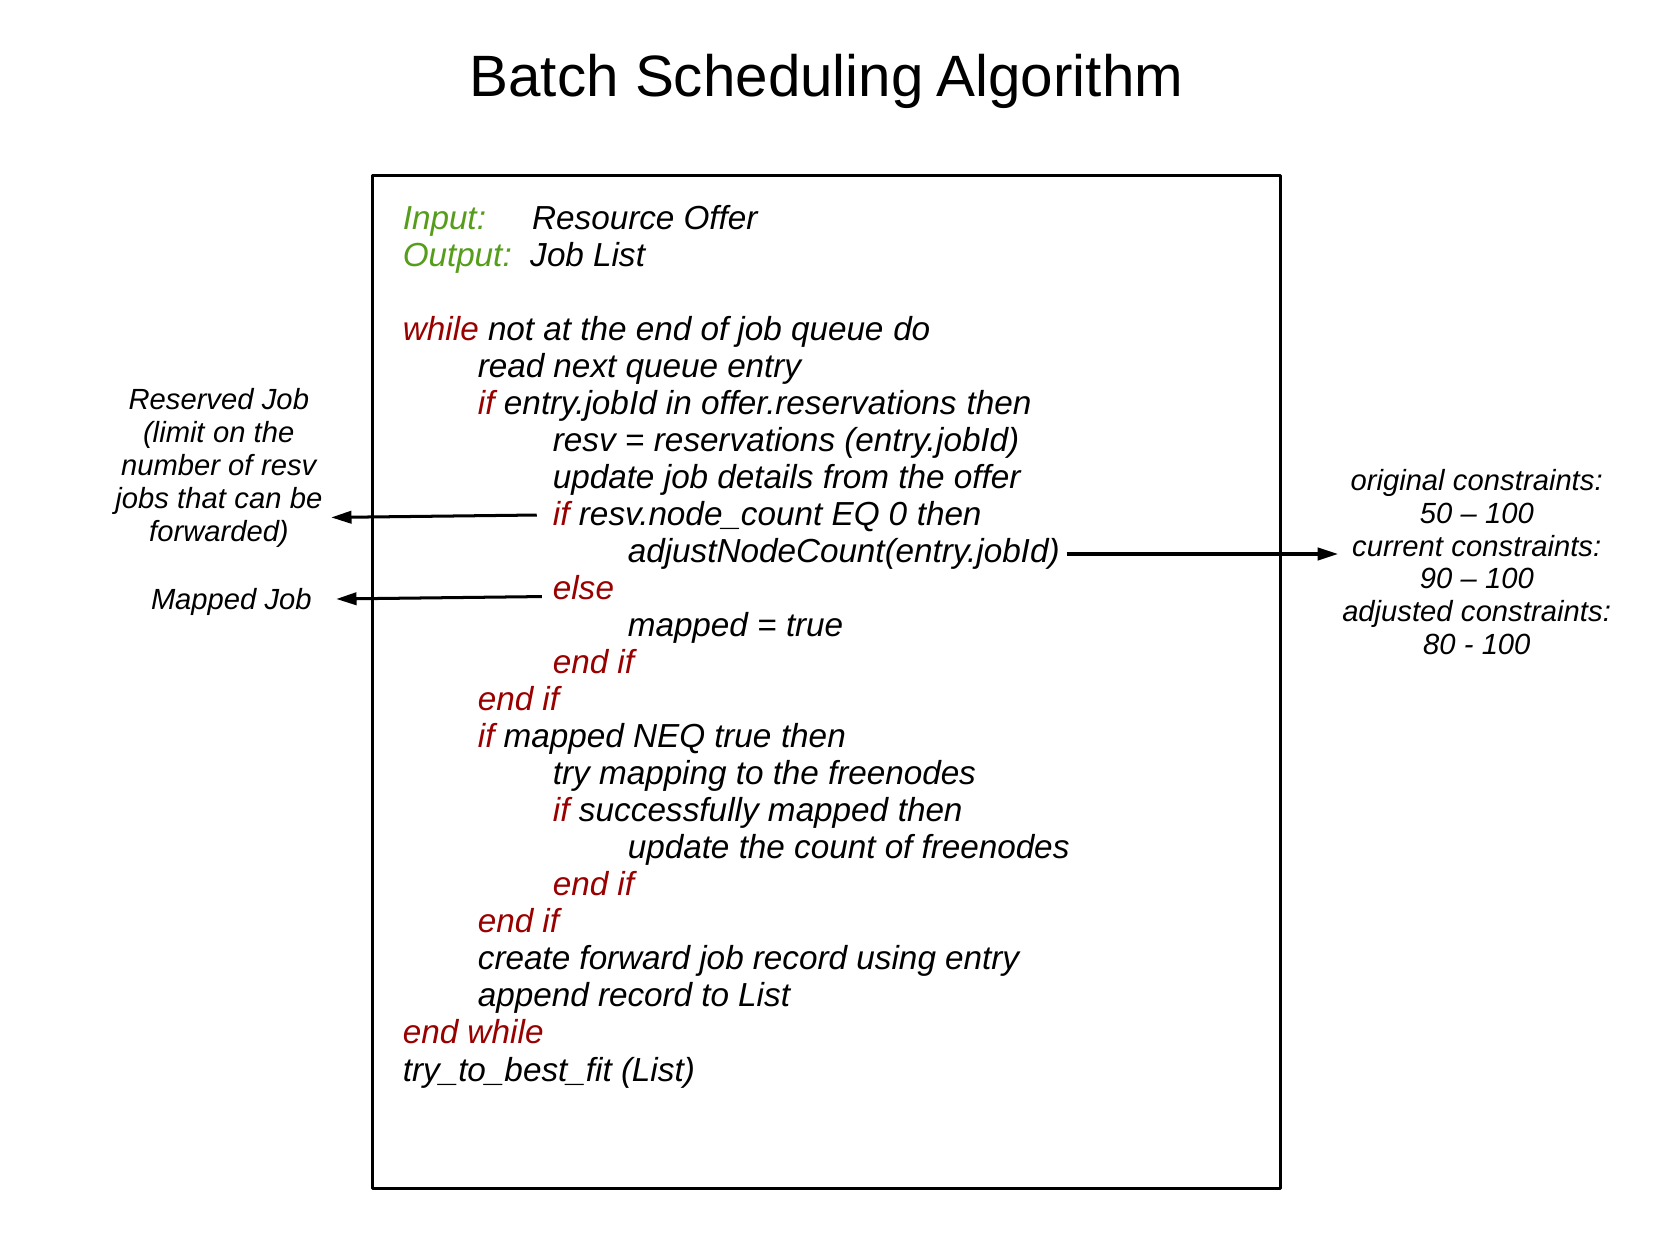

# Batch Scheduling Algorithm
Input: Resource Offer
Output: Job List
while not at the end of job queue do
	read next queue entry
	if entry.jobId in offer.reservations then
		resv = reservations (entry.jobId)
		update job details from the offer
		if resv.node_count EQ 0 then
			adjustNodeCount(entry.jobId)
		else
			mapped = true
		end if
	end if
	if mapped NEQ true then
		try mapping to the freenodes
		if successfully mapped then
			update the count of freenodes
		end if
	end if
	create forward job record using entry
	append record to List
end while
try_to_best_fit (List)
Reserved Job
(limit on the number of resv jobs that can be forwarded)
original constraints:
50 – 100
current constraints:
90 – 100
adjusted constraints:
80 - 100
Mapped Job